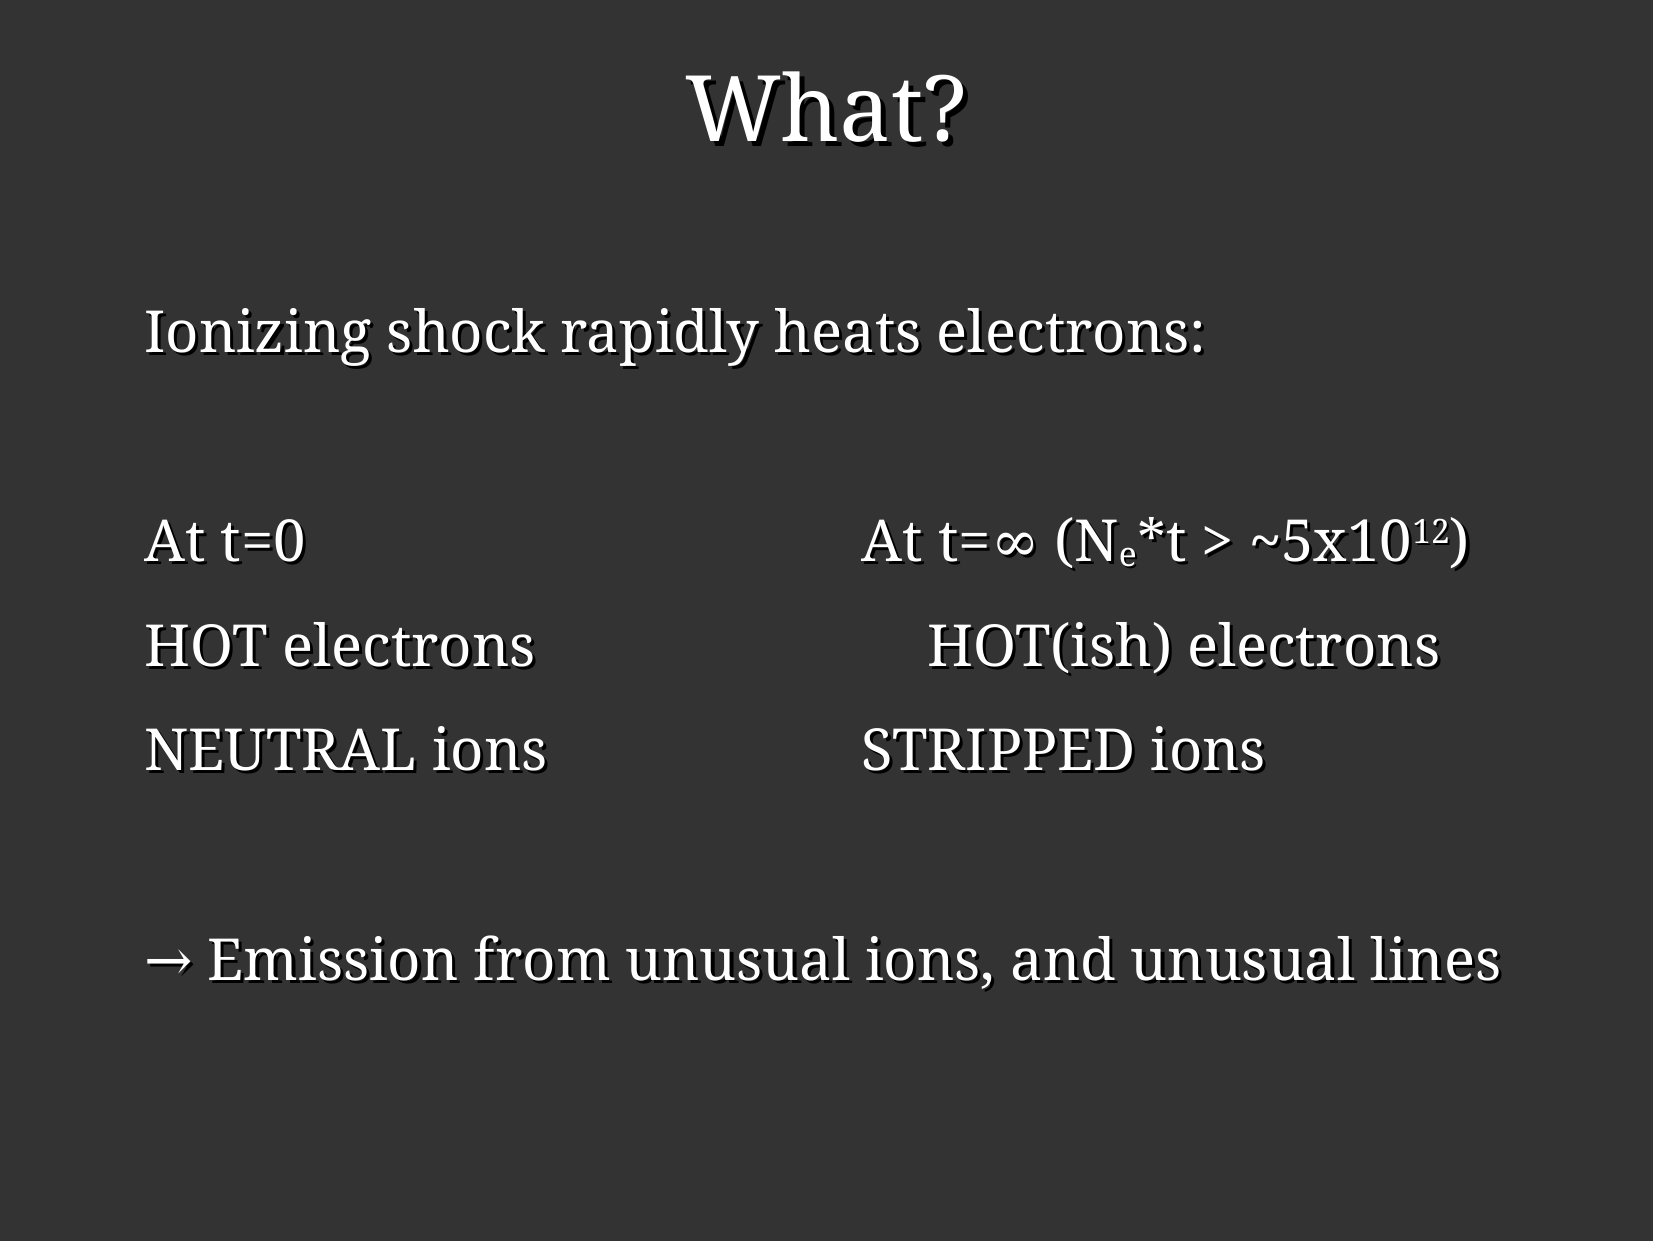

# What?
Ionizing shock rapidly heats electrons:
At t=0									 		 	 	 	 	 	 	 	At t=∞ (Ne*t > ~5x1012)
HOT electrons				 	 	 	 	 	HOT(ish) electrons
NEUTRAL ions	 			 	 	 	STRIPPED ions
→ Emission from unusual ions, and unusual lines